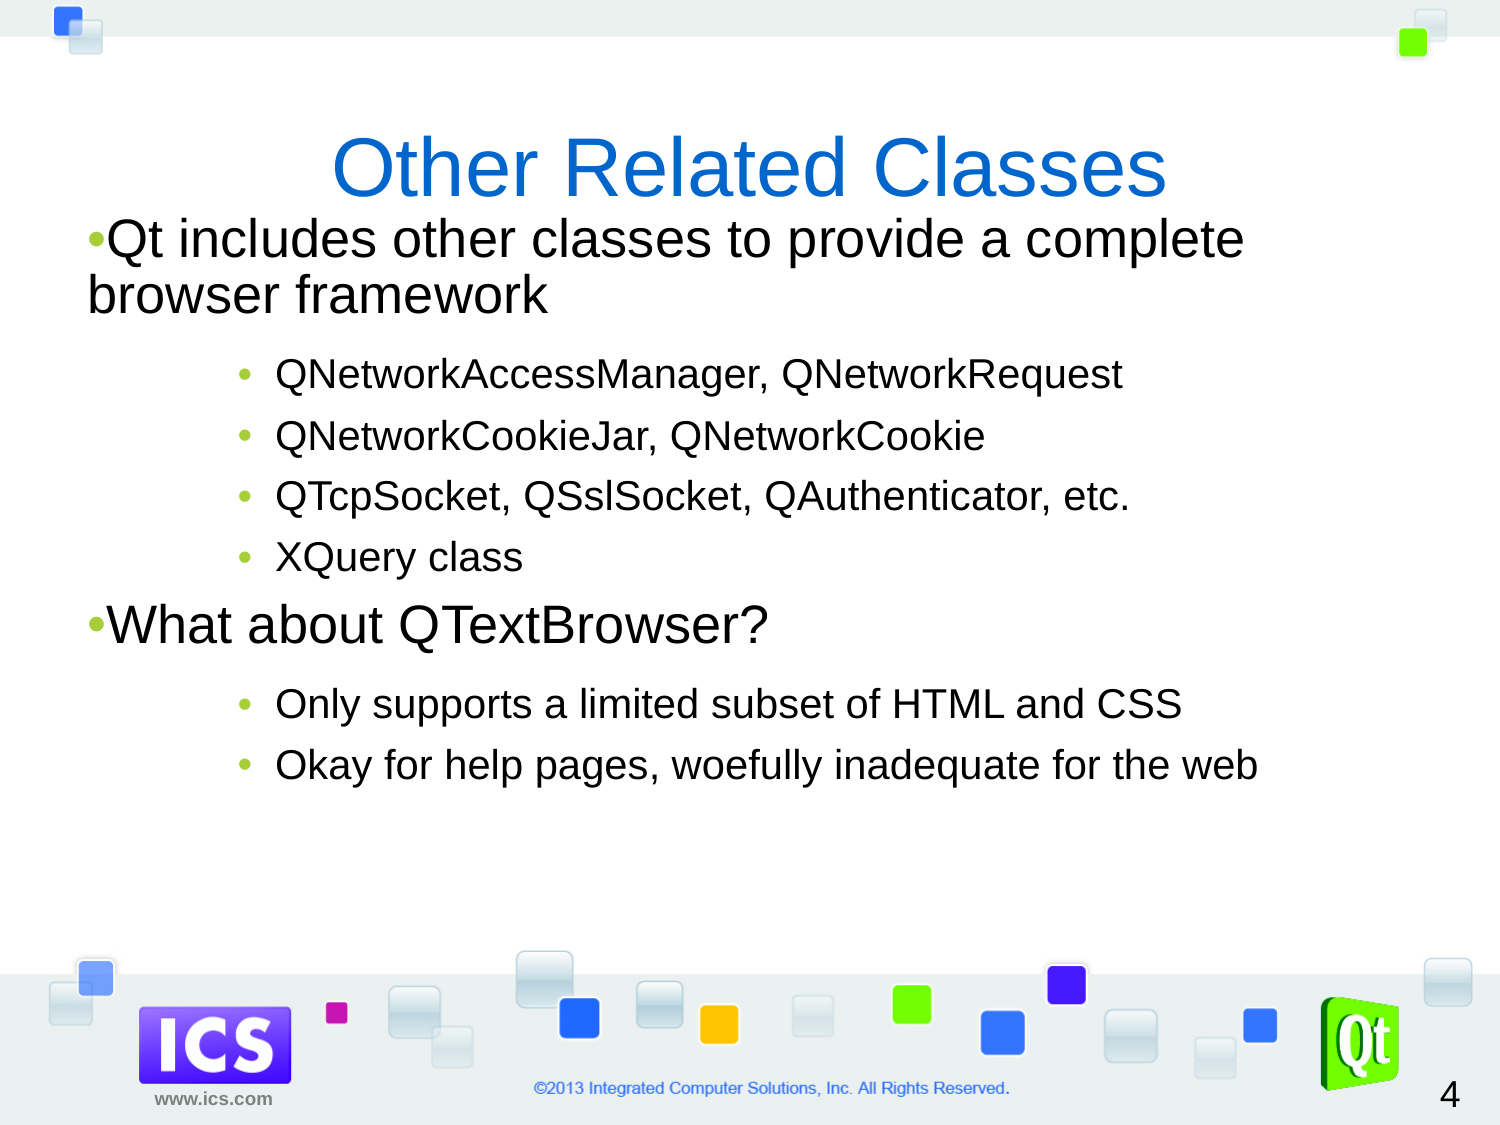

# Other Related Classes
Qt includes other classes to provide a complete browser framework
QNetworkAccessManager, QNetworkRequest
QNetworkCookieJar, QNetworkCookie
QTcpSocket, QSslSocket, QAuthenticator, etc.
XQuery class
What about QTextBrowser?
Only supports a limited subset of HTML and CSS
Okay for help pages, woefully inadequate for the web